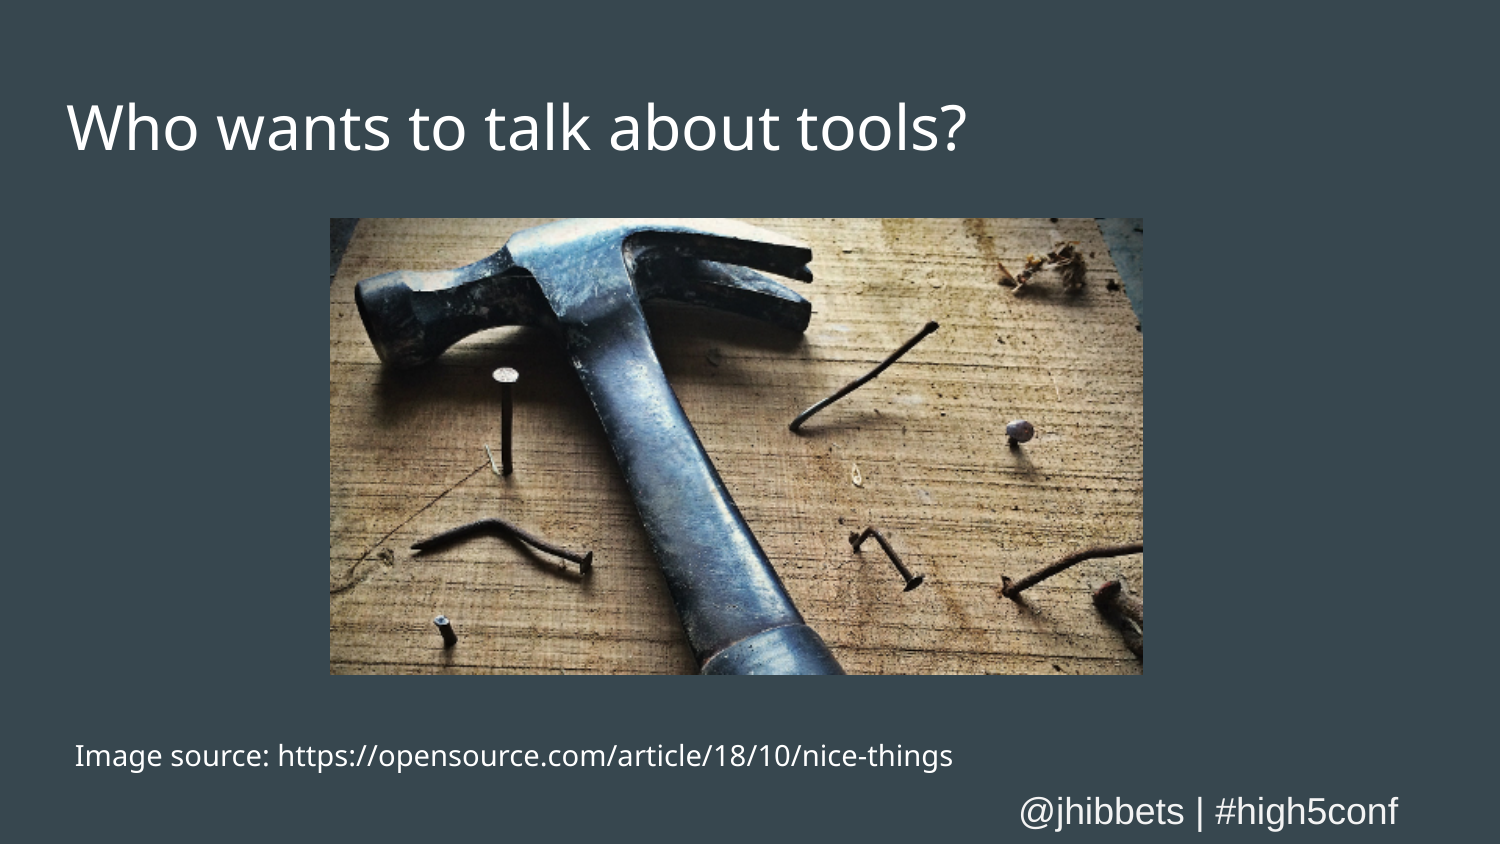

# Who wants to talk about tools?
Image source: https://opensource.com/article/18/10/nice-things